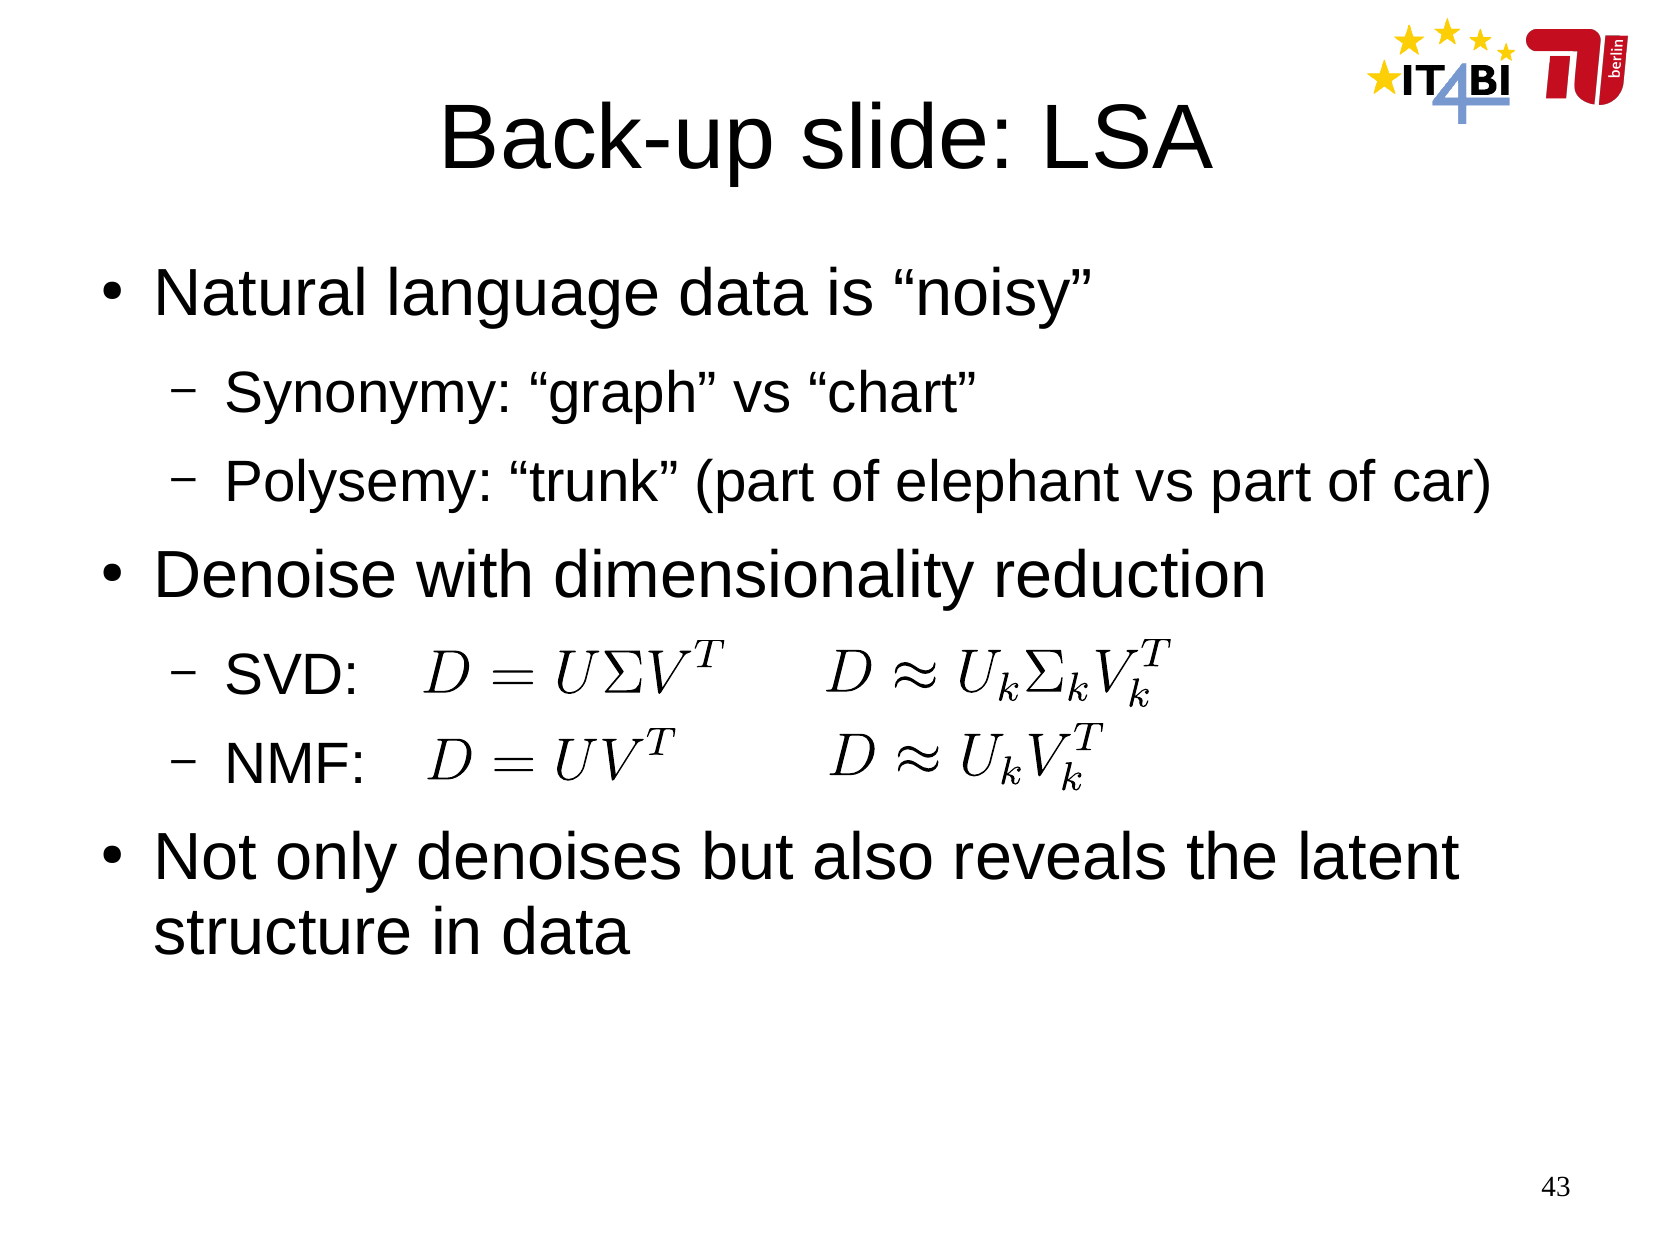

# Back-up slide: LSA
Natural language data is “noisy”
Synonymy: “graph” vs “chart”
Polysemy: “trunk” (part of elephant vs part of car)
Denoise with dimensionality reduction
SVD:
NMF:
Not only denoises but also reveals the latent structure in data
43